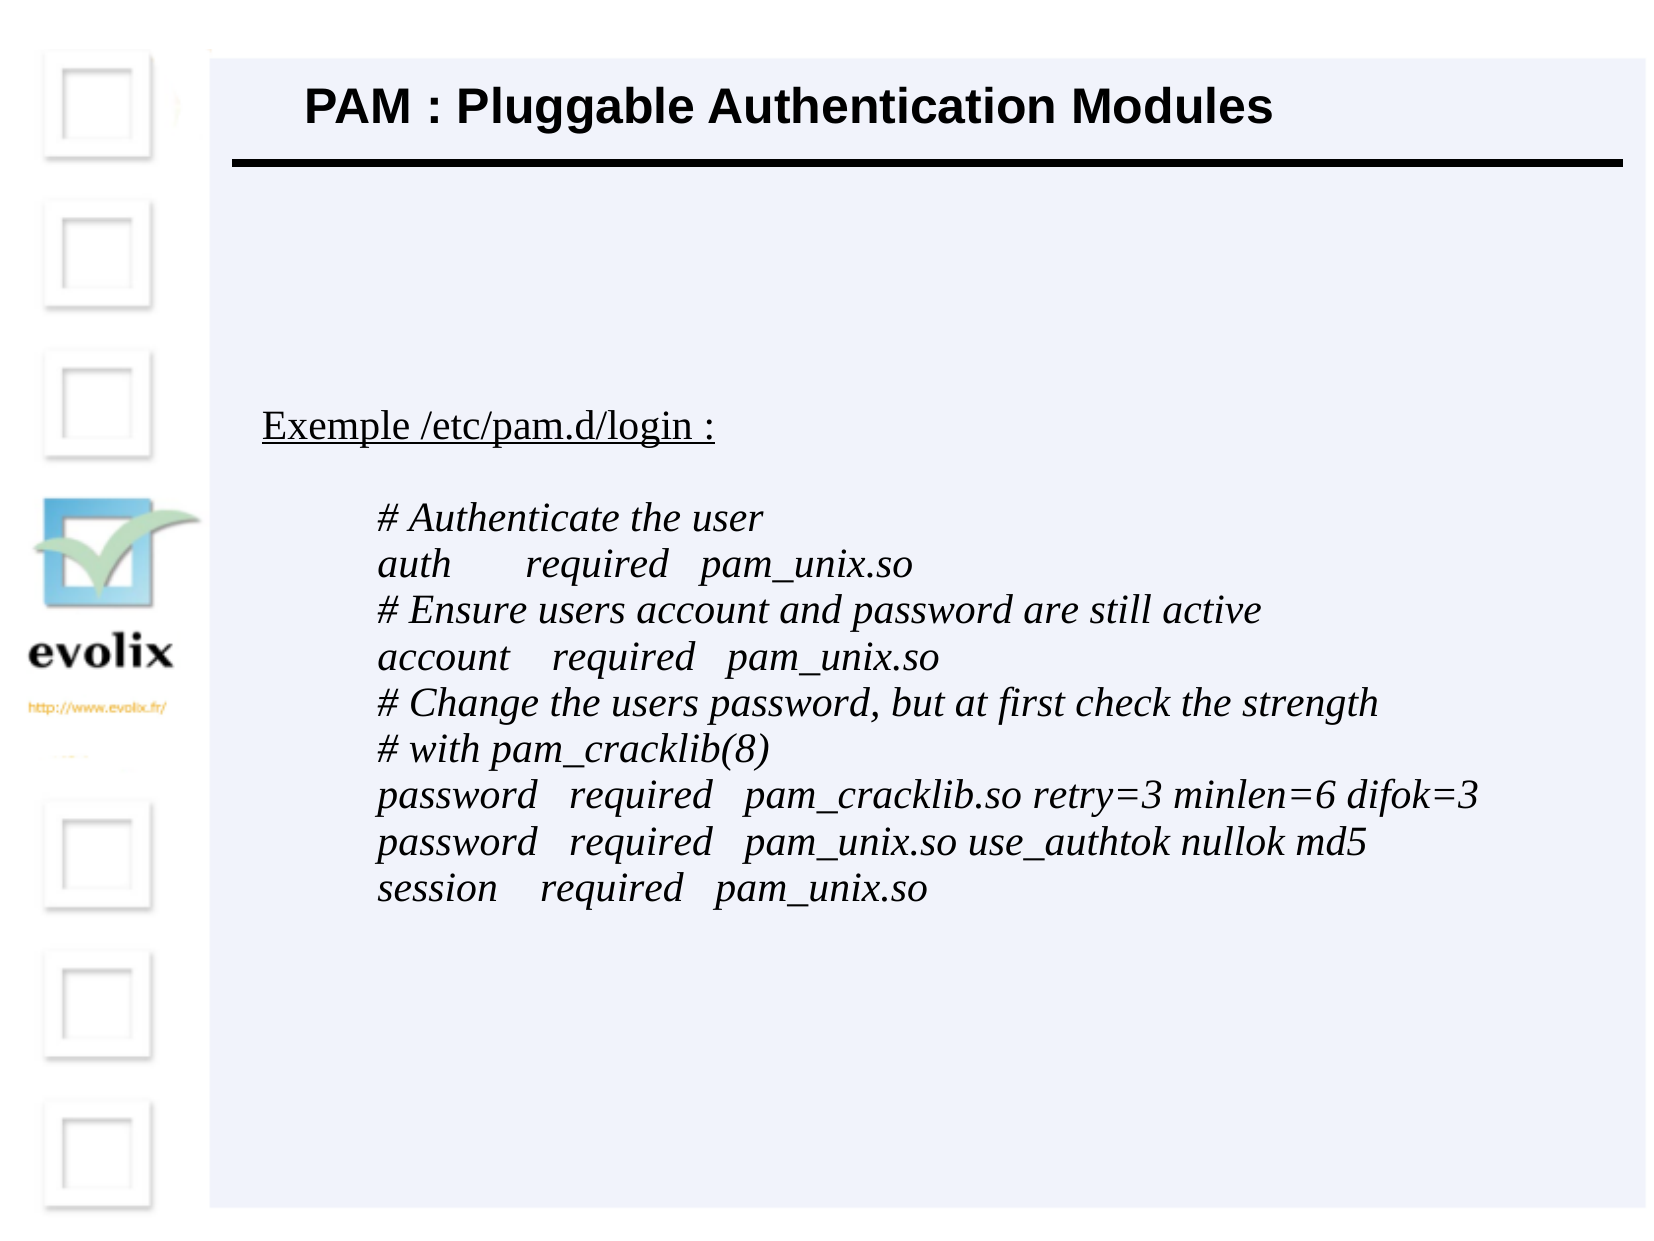

PAM : Pluggable Authentication Modules
# Exemple /etc/pam.d/login :
 # Authenticate the user
 auth required pam_unix.so
 # Ensure users account and password are still active
 account required pam_unix.so
 # Change the users password, but at first check the strength
 # with pam_cracklib(8)
 password required pam_cracklib.so retry=3 minlen=6 difok=3
 password required pam_unix.so use_authtok nullok md5
 session required pam_unix.so